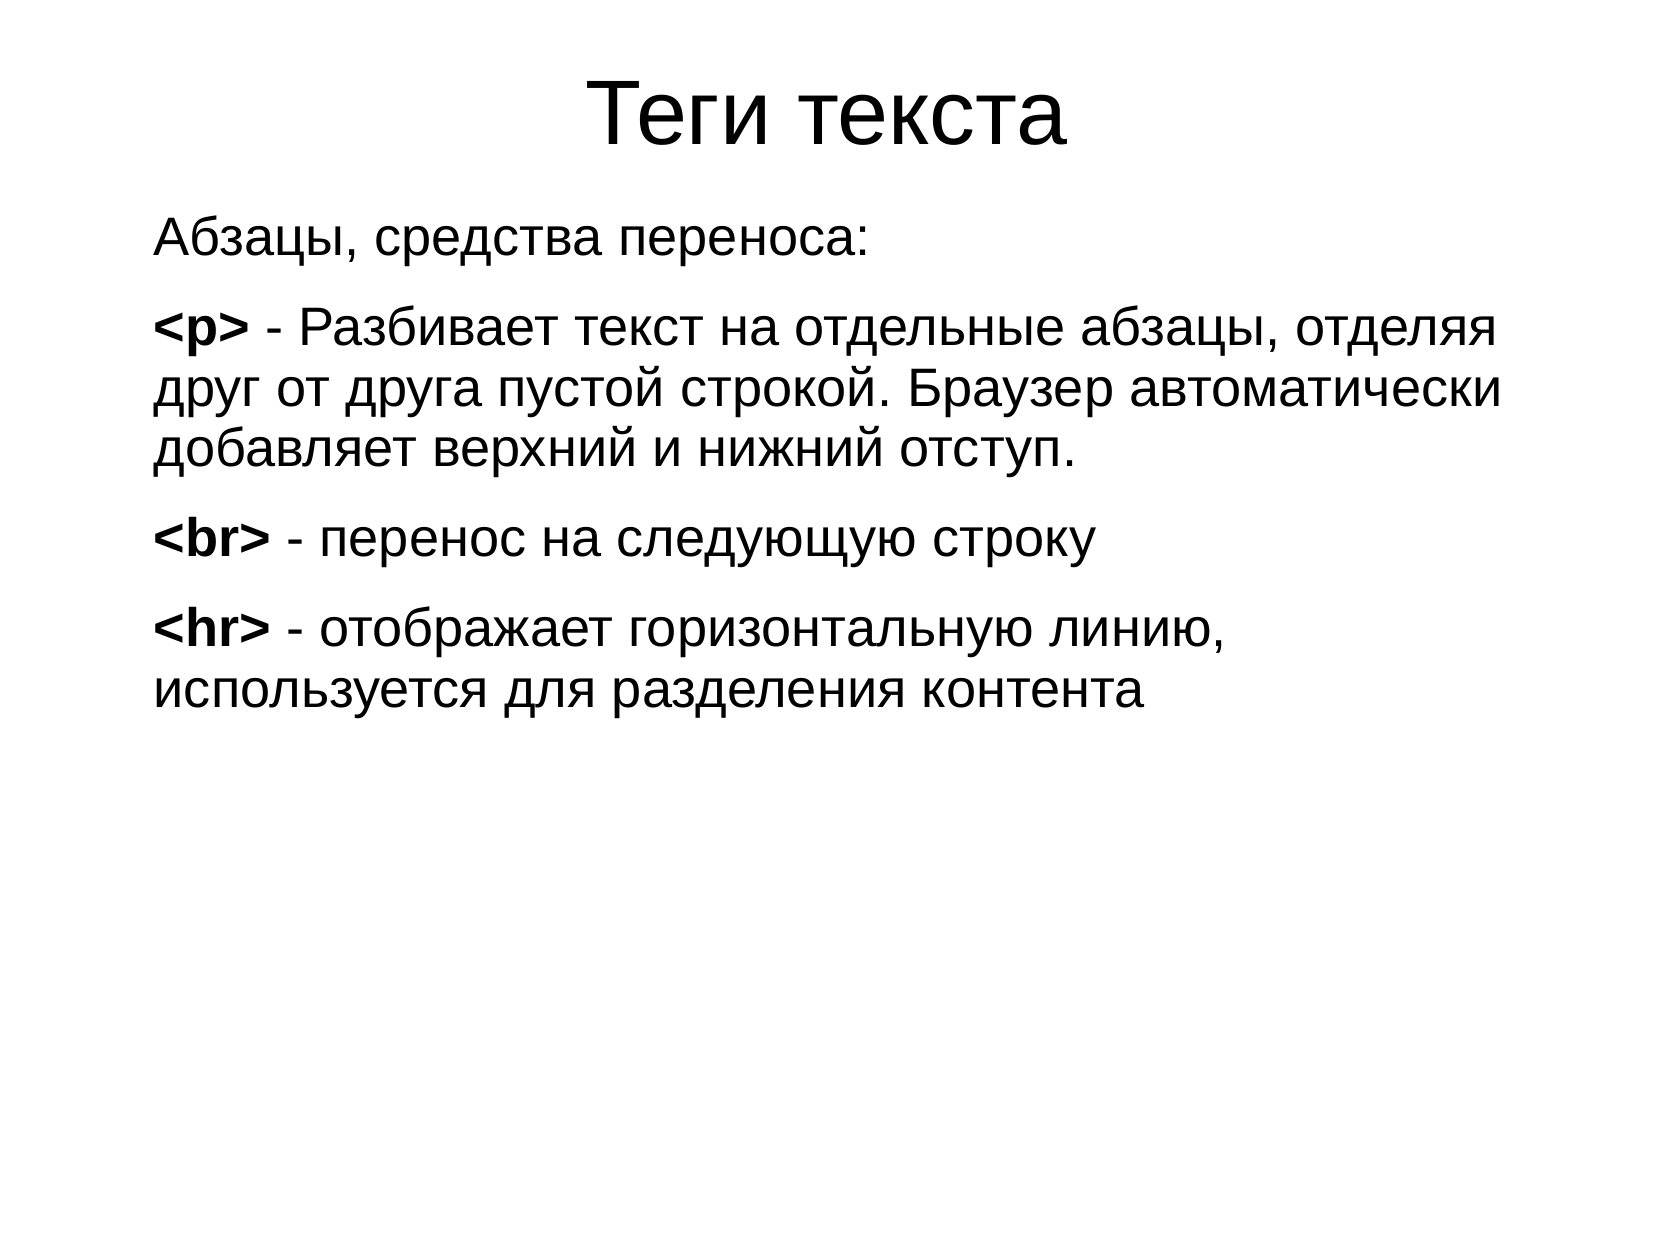

# Теги текста
Абзацы, средства переноса:
<p> - Разбивает текст на отдельные абзацы, отделяя друг от друга пустой строкой. Браузер автоматически добавляет верхний и нижний отступ.
<br> - перенос на следующую строку
<hr> - отображает горизонтальную линию, используется для разделения контента